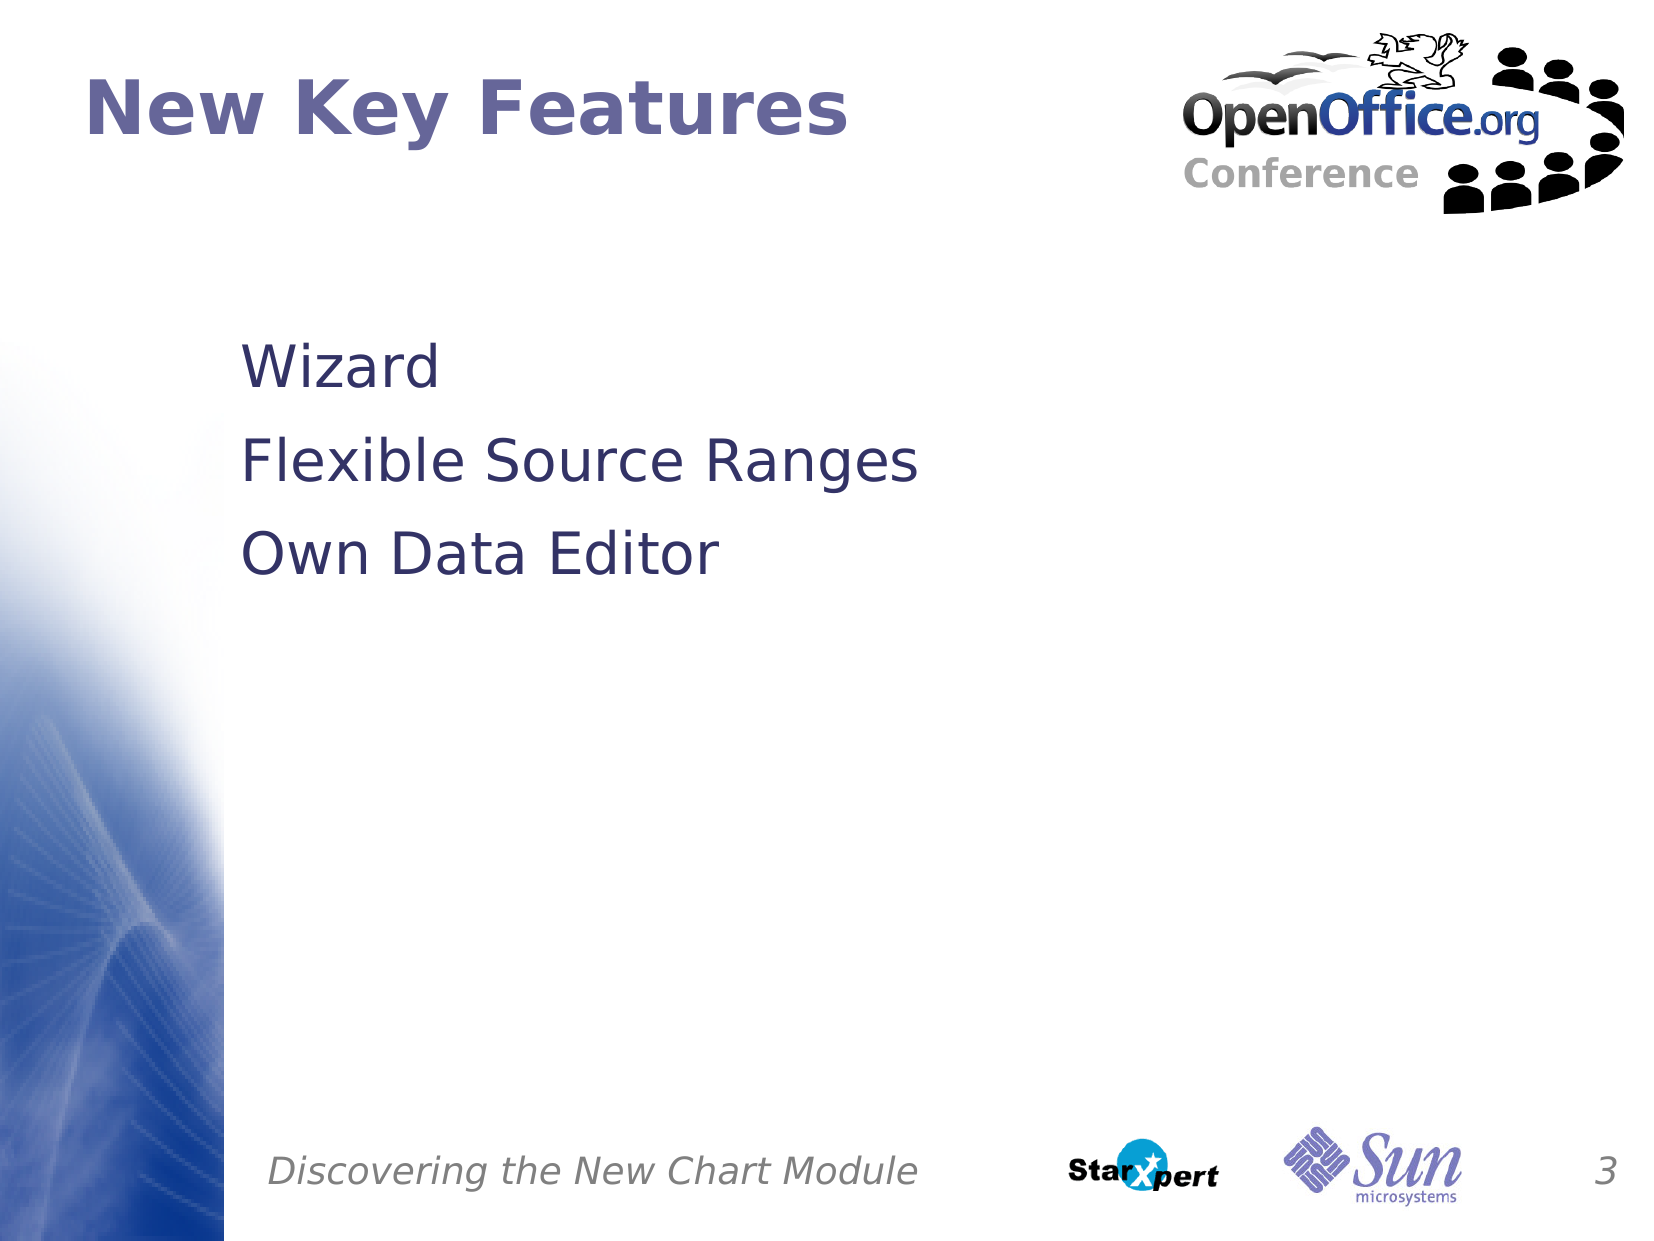

# New Key Features
Wizard
Flexible Source Ranges
Own Data Editor